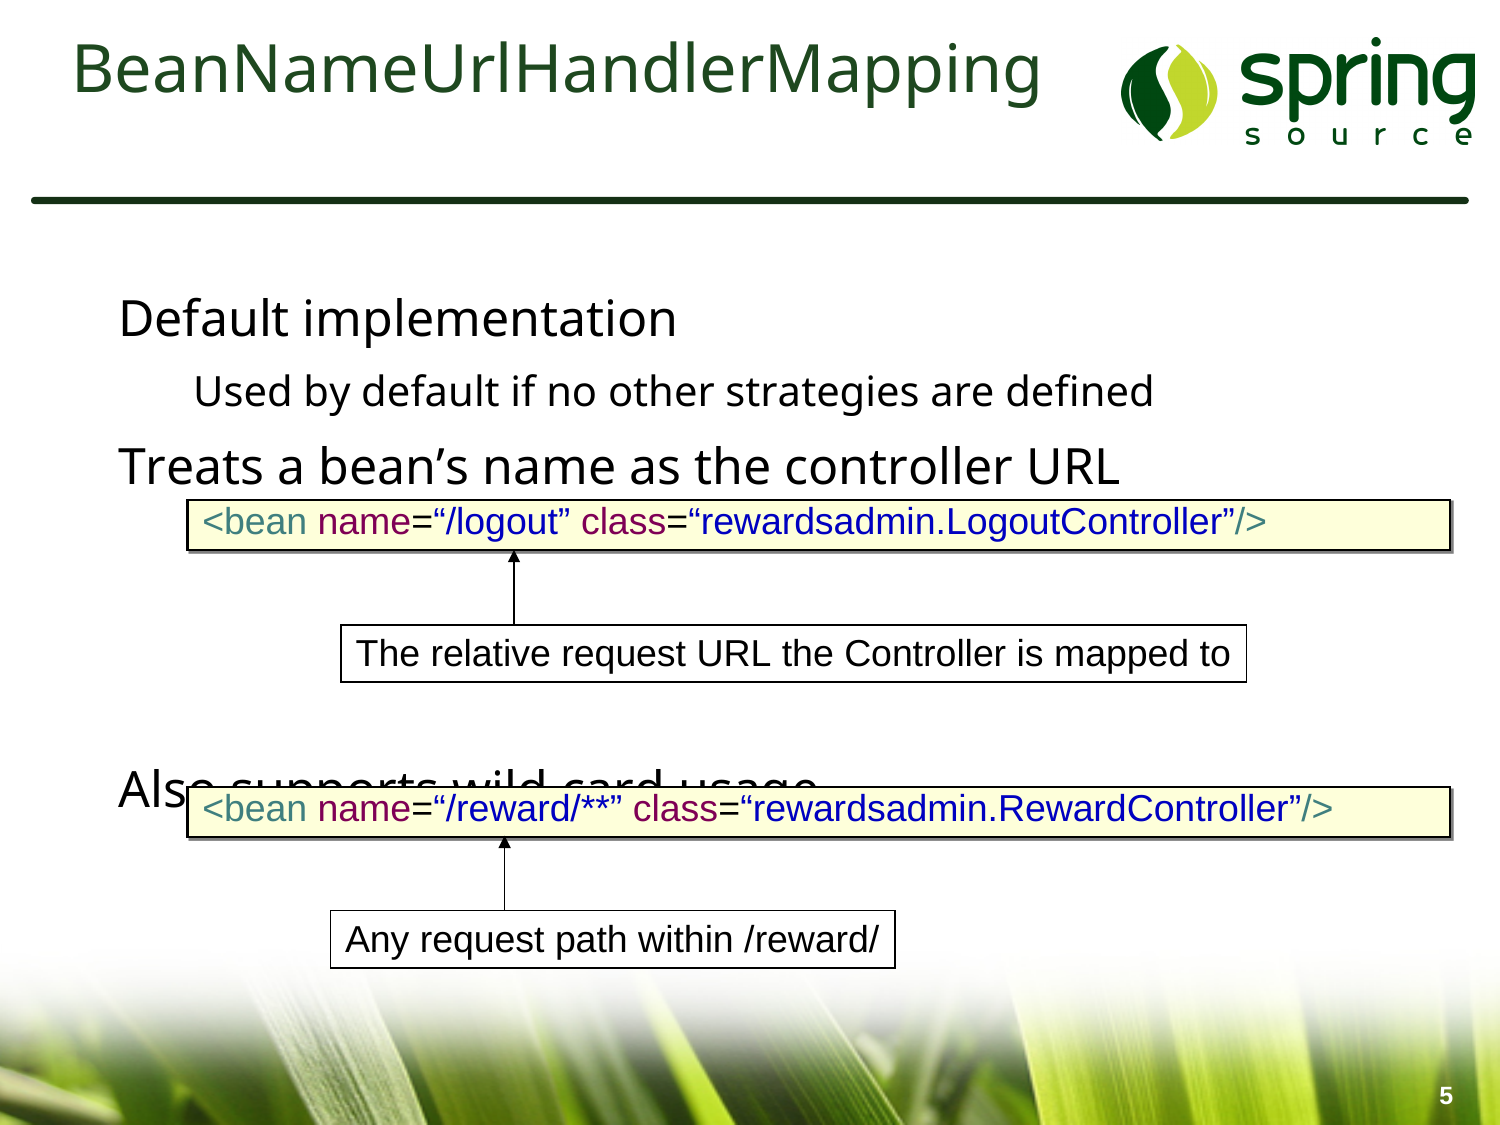

# BeanNameUrlHandlerMapping
Default implementation
Used by default if no other strategies are defined
Treats a bean’s name as the controller URL
Also supports wild card usage
<bean name=“/logout” class=“rewardsadmin.LogoutController”/>
The relative request URL the Controller is mapped to
<bean name=“/reward/**” class=“rewardsadmin.RewardController”/>
Any request path within /reward/